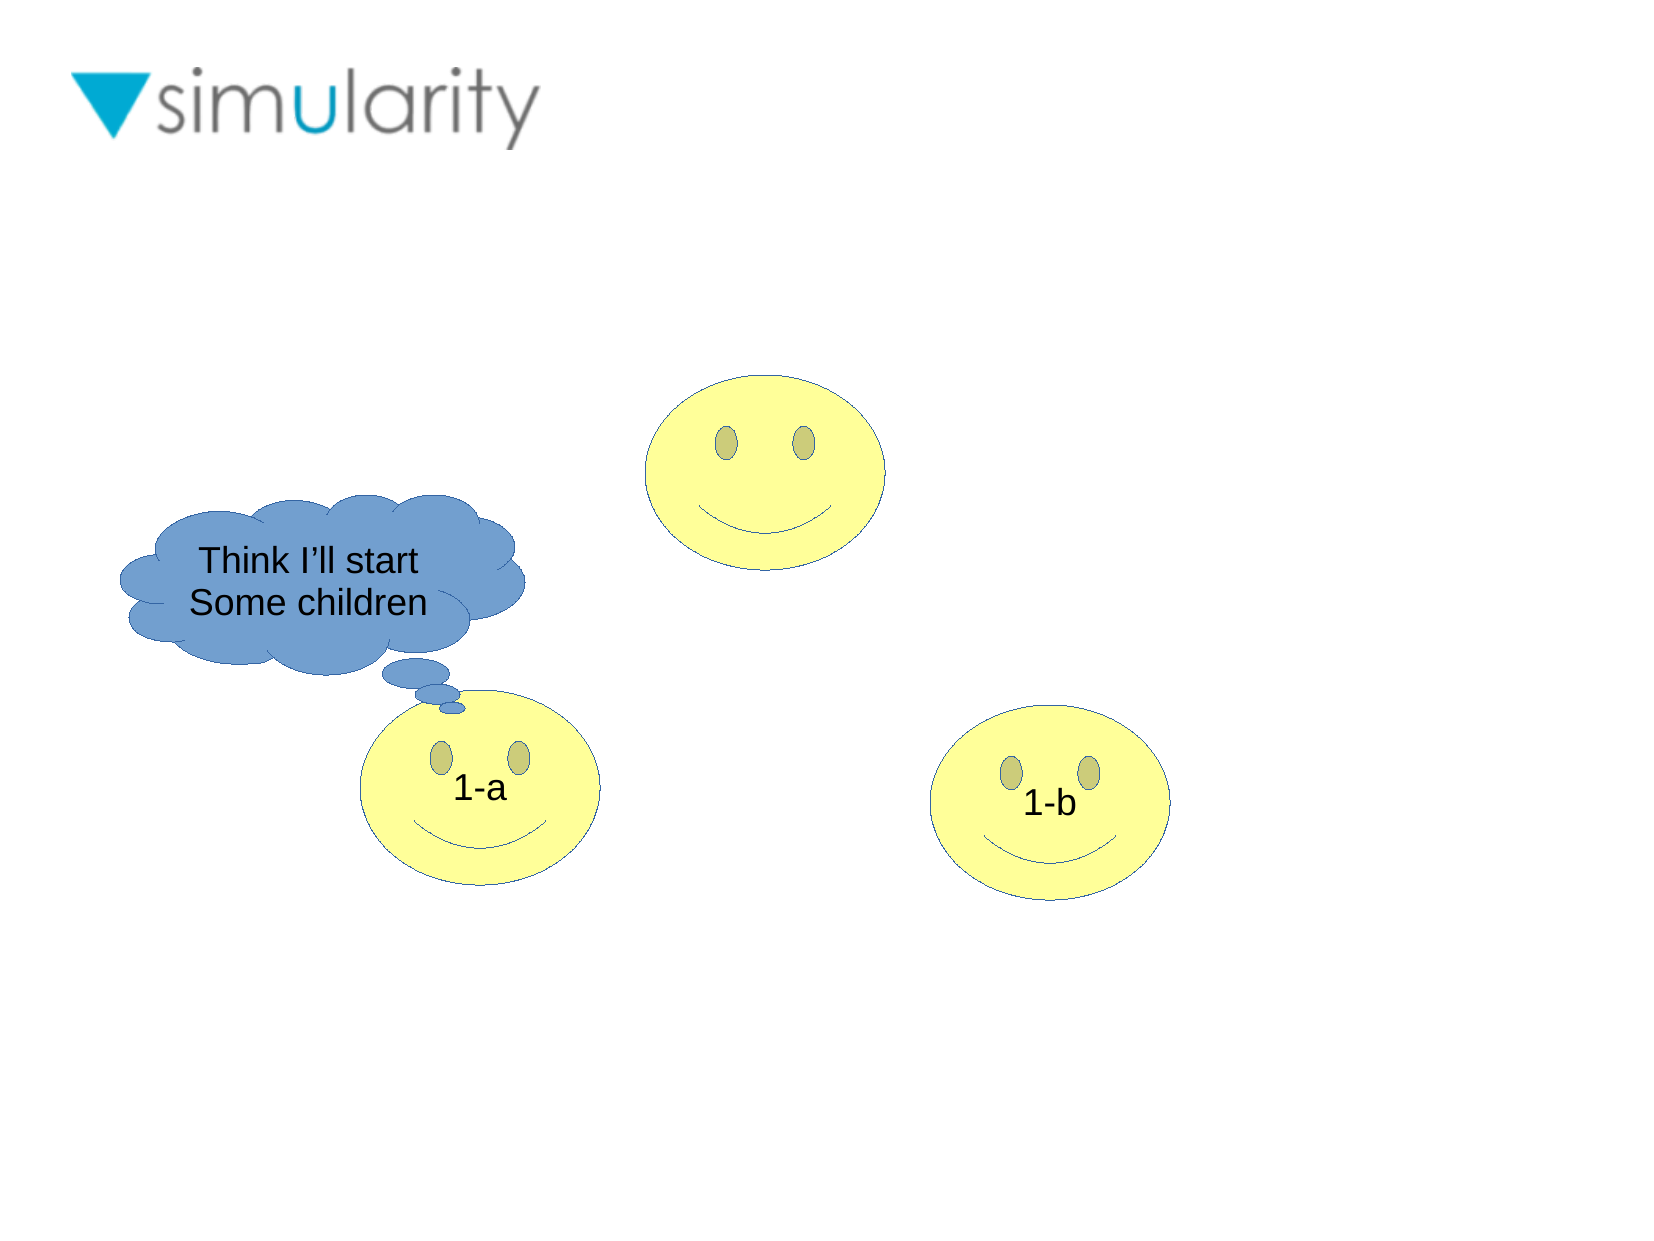

#
Think I’ll start
Some children
1-a
1-b